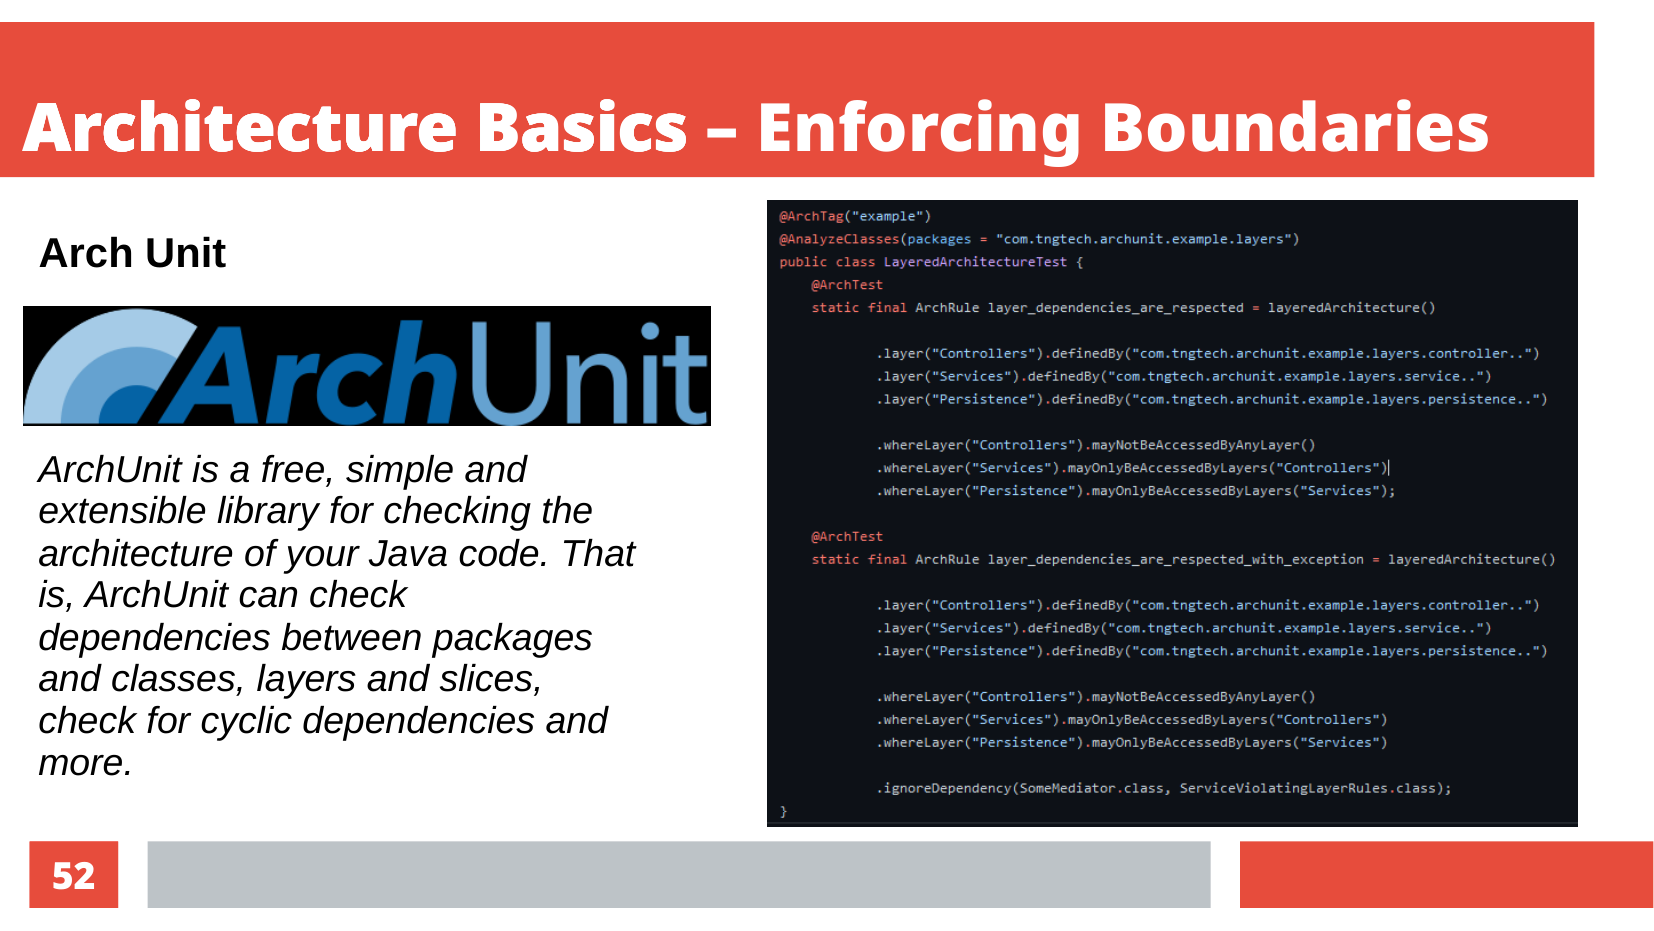

Architecture Basics – Enforcing Boundaries
Architecture Basics
Architecture Basics
# Architecture Basics
Arch Unit
ArchUnit is a free, simple and extensible library for checking the architecture of your Java code. That is, ArchUnit can check dependencies between packages and classes, layers and slices, check for cyclic dependencies and more.
52